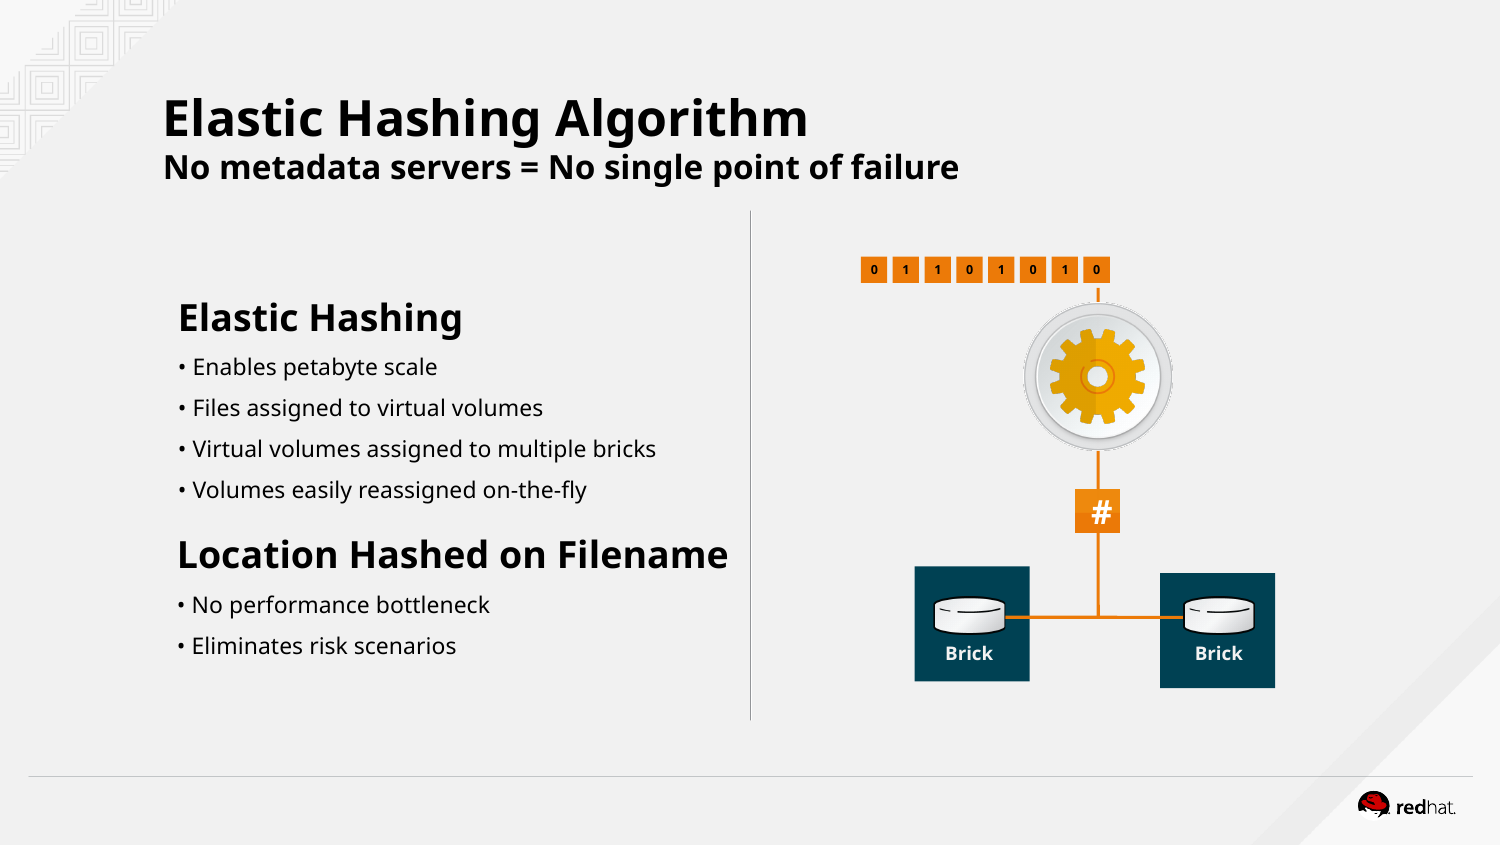

Elastic Hashing Algorithm
No metadata servers = No single point of failure
# Elastic Hashing
• Enables petabyte scale
• Files assigned to virtual volumes
• Virtual volumes assigned to multiple bricks
• Volumes easily reassigned on-the-fly
0
1
1
0
1
0
1
0
#
Brick
Brick
Location Hashed on Filename
• No performance bottleneck
• Eliminates risk scenarios